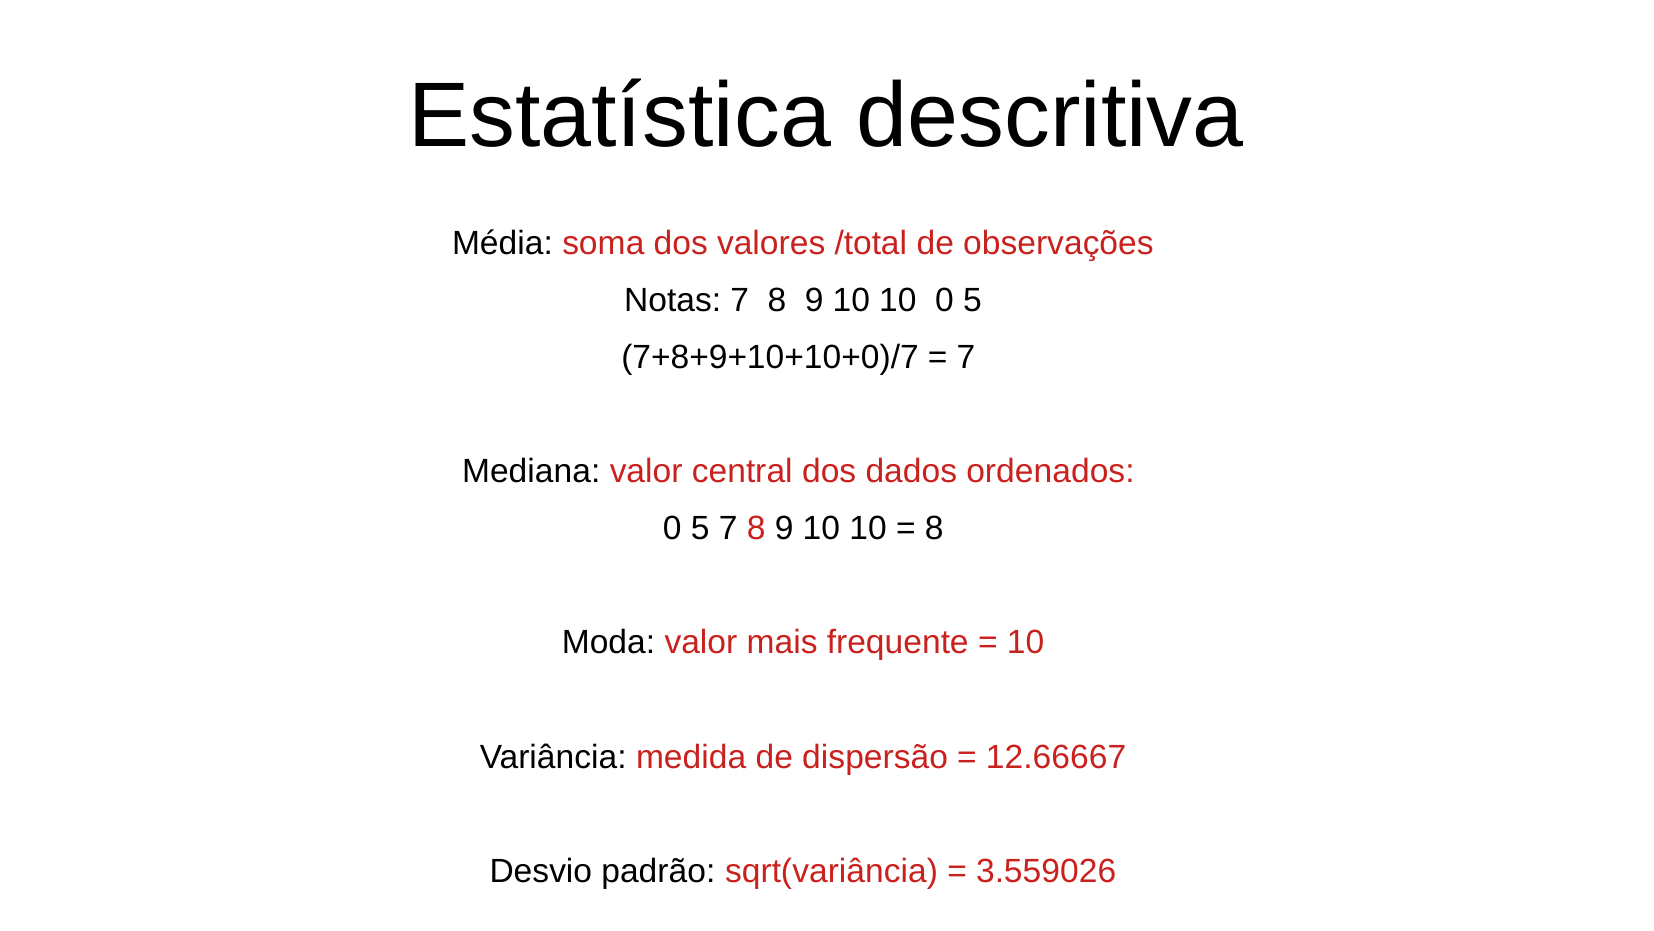

# Estatística descritiva
Média: soma dos valores /total de observações
Notas: 7 8 9 10 10 0 5
(7+8+9+10+10+0)/7 = 7
Mediana: valor central dos dados ordenados:
0 5 7 8 9 10 10 = 8
Moda: valor mais frequente = 10
Variância: medida de dispersão = 12.66667
Desvio padrão: sqrt(variância) = 3.559026